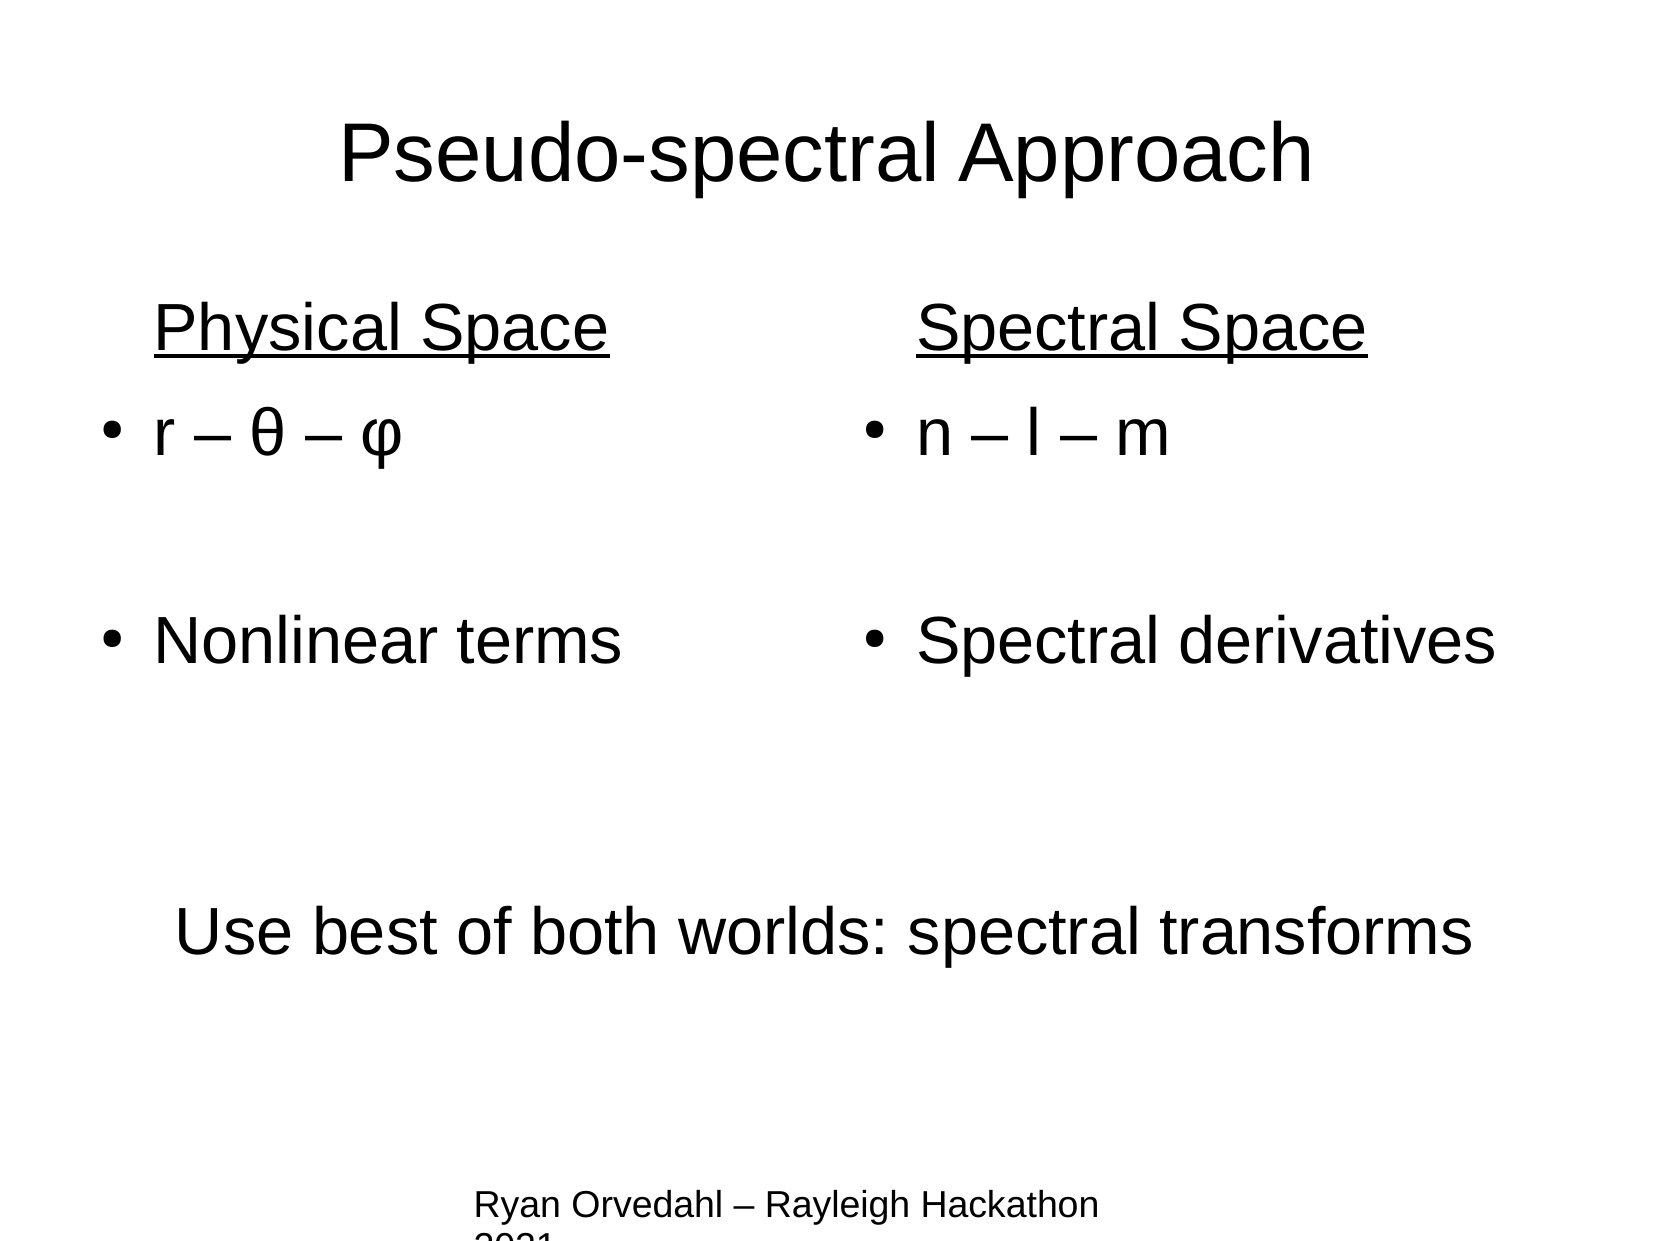

# Pseudo-spectral Approach
Physical Space
r – θ – φ
Nonlinear terms
Spectral Space
n – l – m
Spectral derivatives
Use best of both worlds: spectral transforms
Ryan Orvedahl – Rayleigh Hackathon 2021